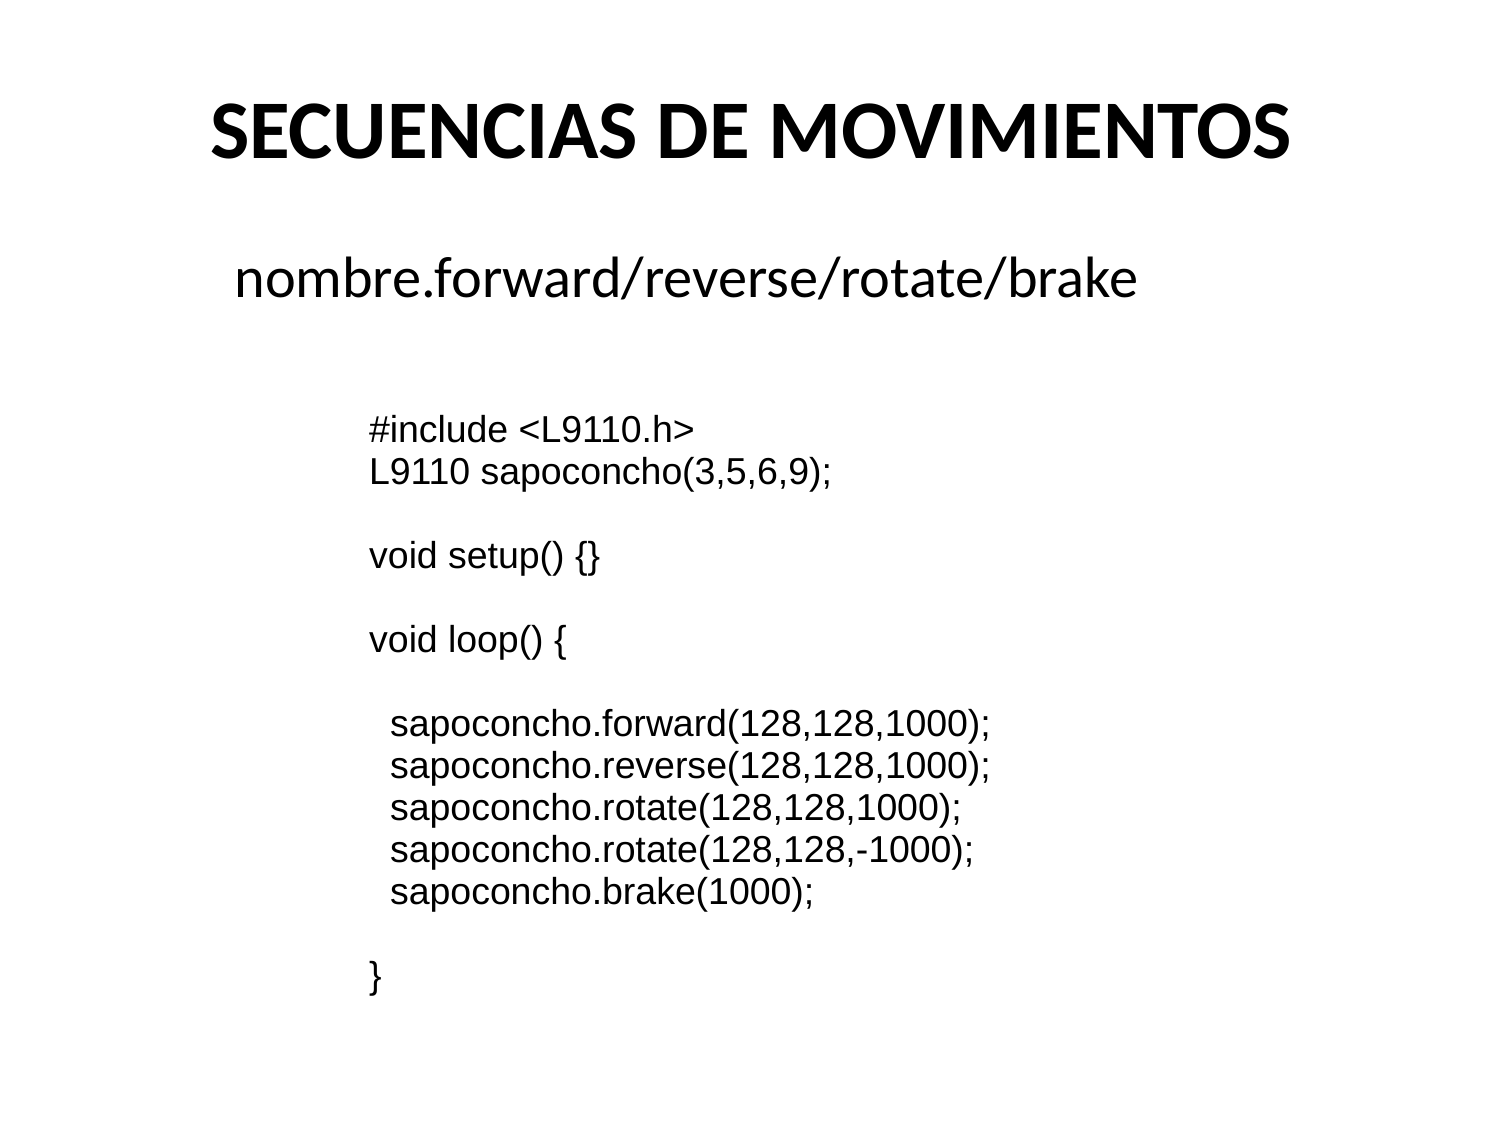

# SECUENCIAS DE MOVIMIENTOS
nombre.forward/reverse/rotate/brake
#include <L9110.h>
L9110 sapoconcho(3,5,6,9);
void setup() {}
void loop() {
 sapoconcho.forward(128,128,1000);
 sapoconcho.reverse(128,128,1000);
 sapoconcho.rotate(128,128,1000);
 sapoconcho.rotate(128,128,-1000);
 sapoconcho.brake(1000);
}